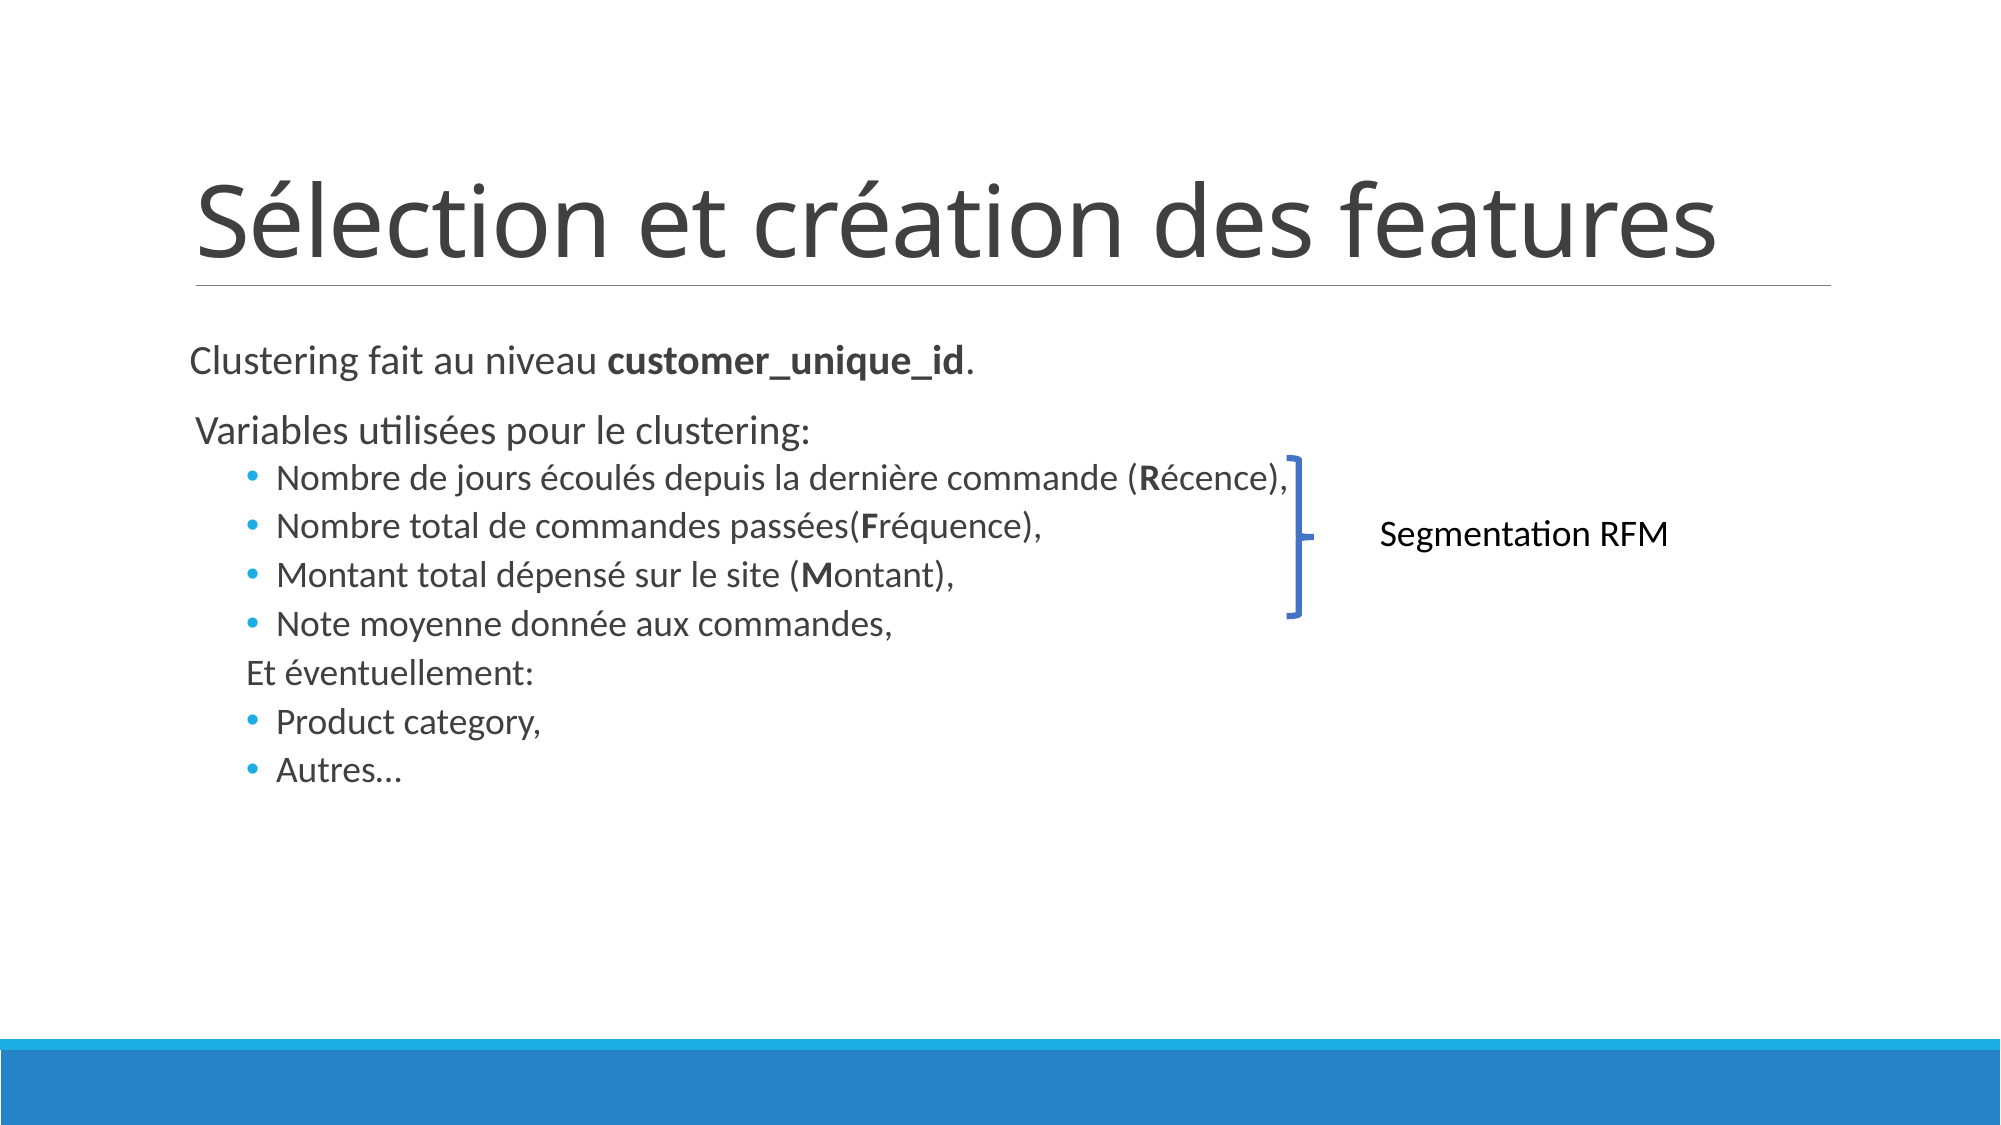

# Sélection et création des features
 Clustering fait au niveau customer_unique_id.
Variables utilisées pour le clustering:
Nombre de jours écoulés depuis la dernière commande (Récence),
Nombre total de commandes passées(Fréquence),
Montant total dépensé sur le site (Montant),
Note moyenne donnée aux commandes,
Et éventuellement:
Product category,
Autres…
Segmentation RFM